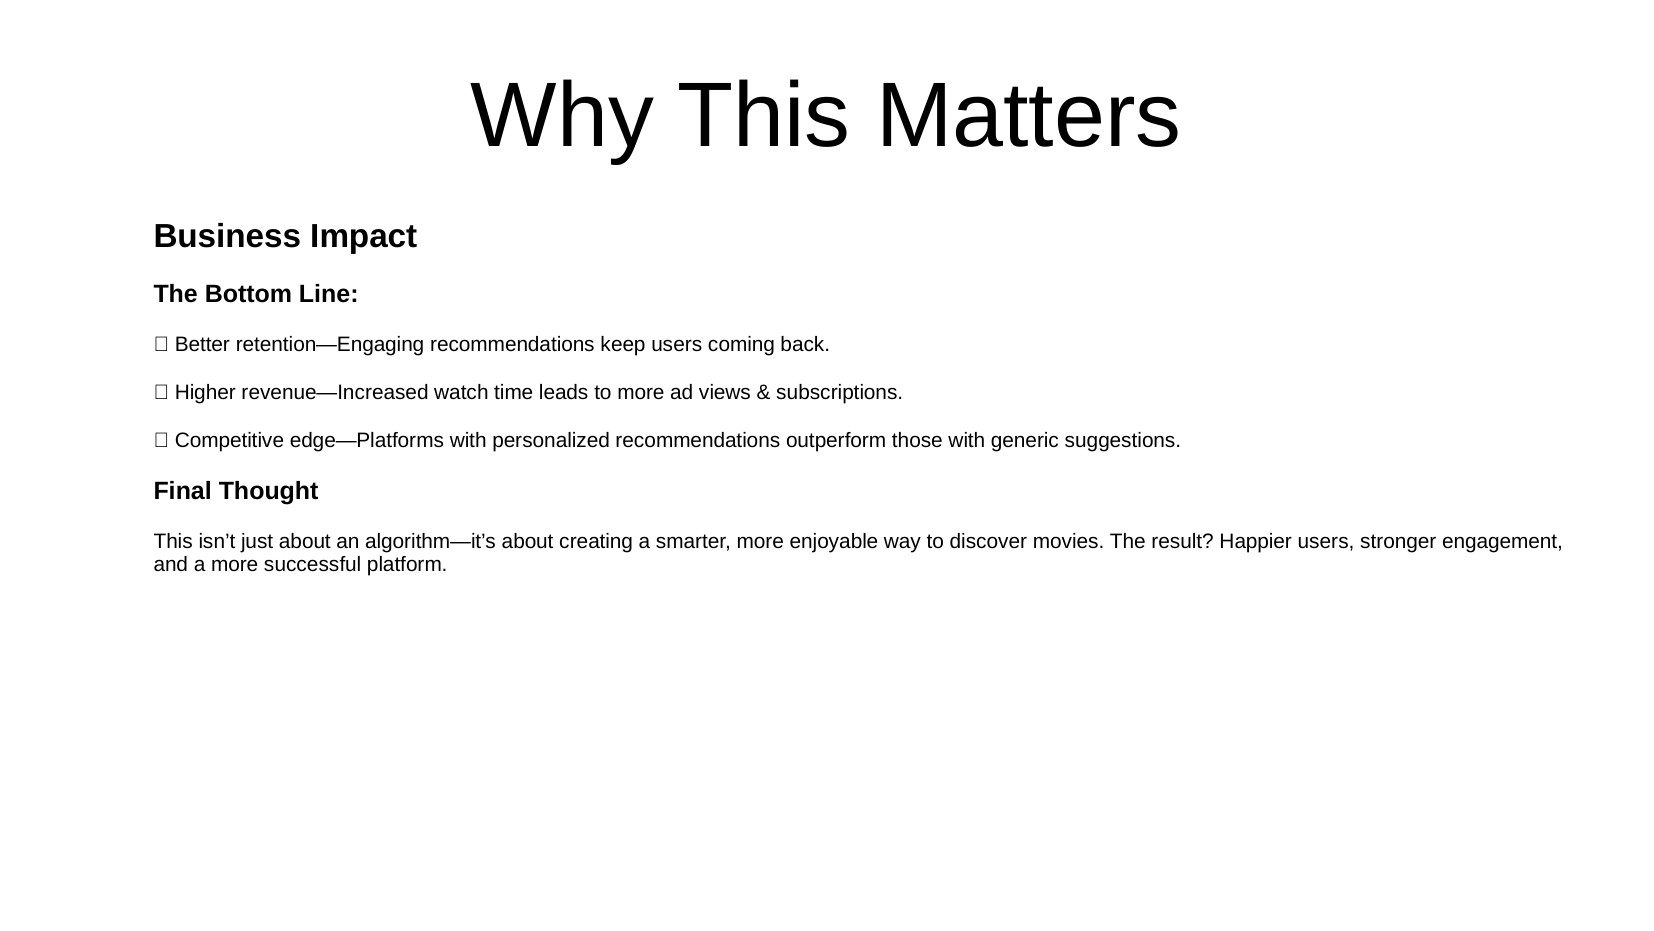

# Why This Matters
Business Impact
The Bottom Line:
🔹 Better retention—Engaging recommendations keep users coming back.
🔹 Higher revenue—Increased watch time leads to more ad views & subscriptions.
🔹 Competitive edge—Platforms with personalized recommendations outperform those with generic suggestions.
Final Thought
This isn’t just about an algorithm—it’s about creating a smarter, more enjoyable way to discover movies. The result? Happier users, stronger engagement, and a more successful platform.